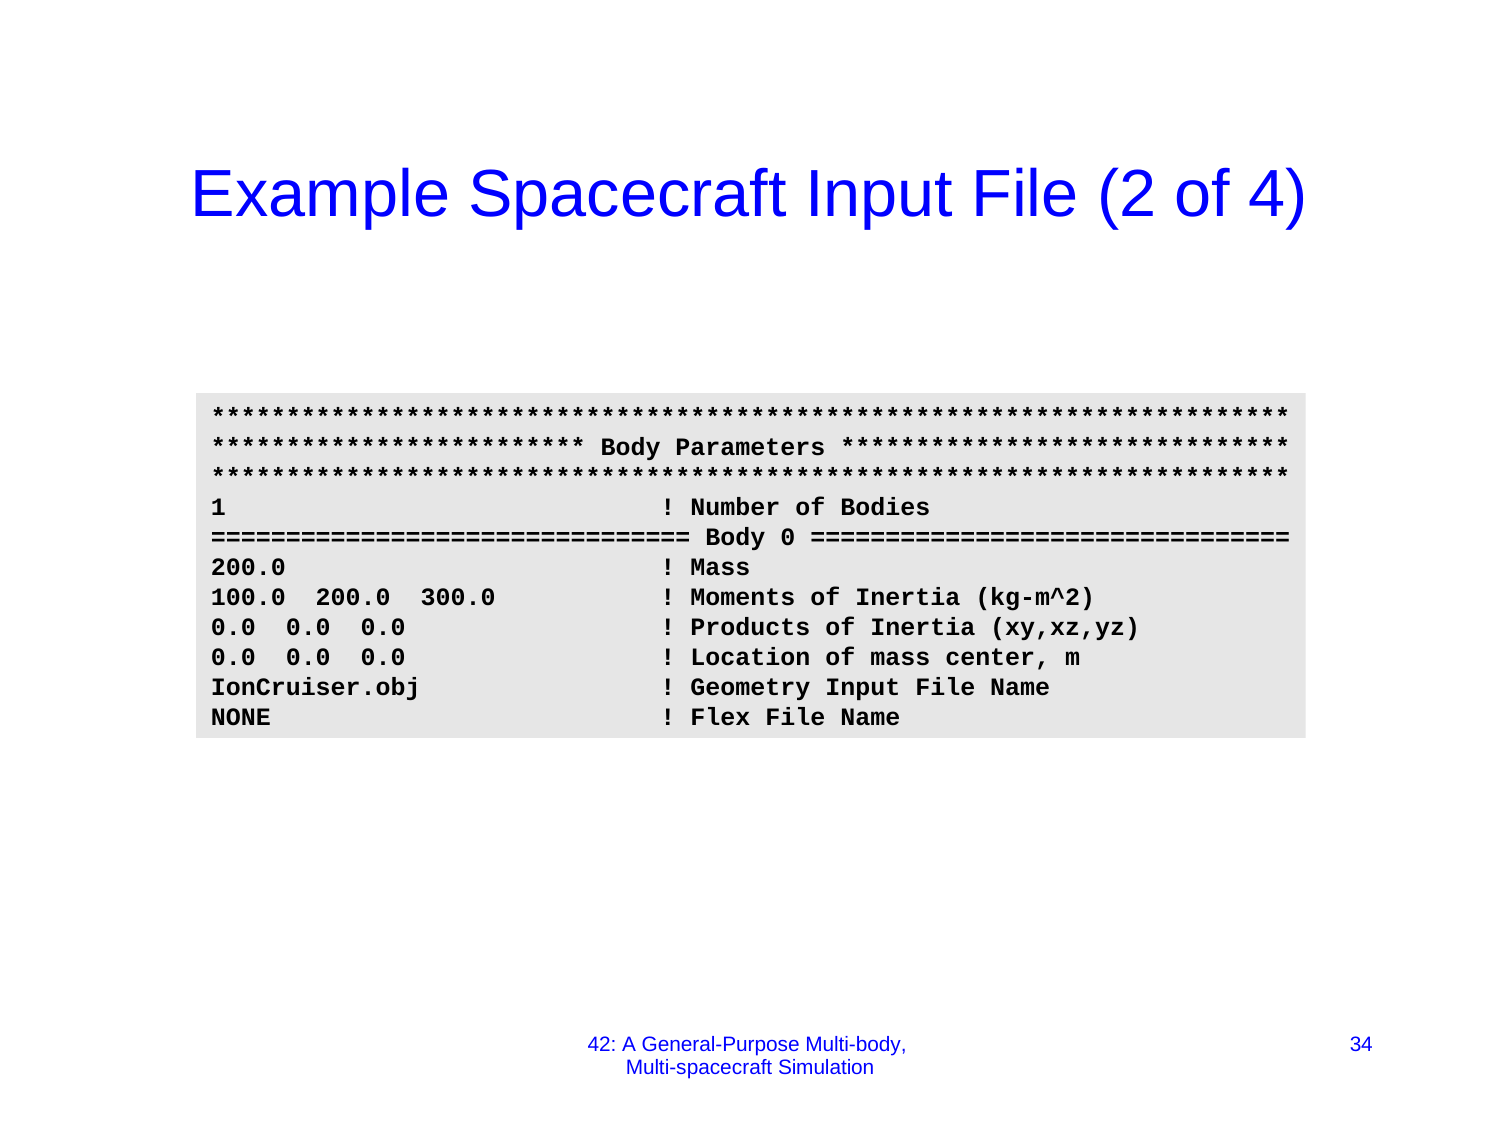

# Example Spacecraft Input File (2 of 4)
************************************************************************
************************* Body Parameters ******************************
************************************************************************
1 ! Number of Bodies
================================ Body 0 ================================
200.0 ! Mass
100.0 200.0 300.0 ! Moments of Inertia (kg-m^2)
0.0 0.0 0.0 ! Products of Inertia (xy,xz,yz)
0.0 0.0 0.0 ! Location of mass center, m
IonCruiser.obj ! Geometry Input File Name
NONE ! Flex File Name
42: The Mostly Harmless Simulation
34